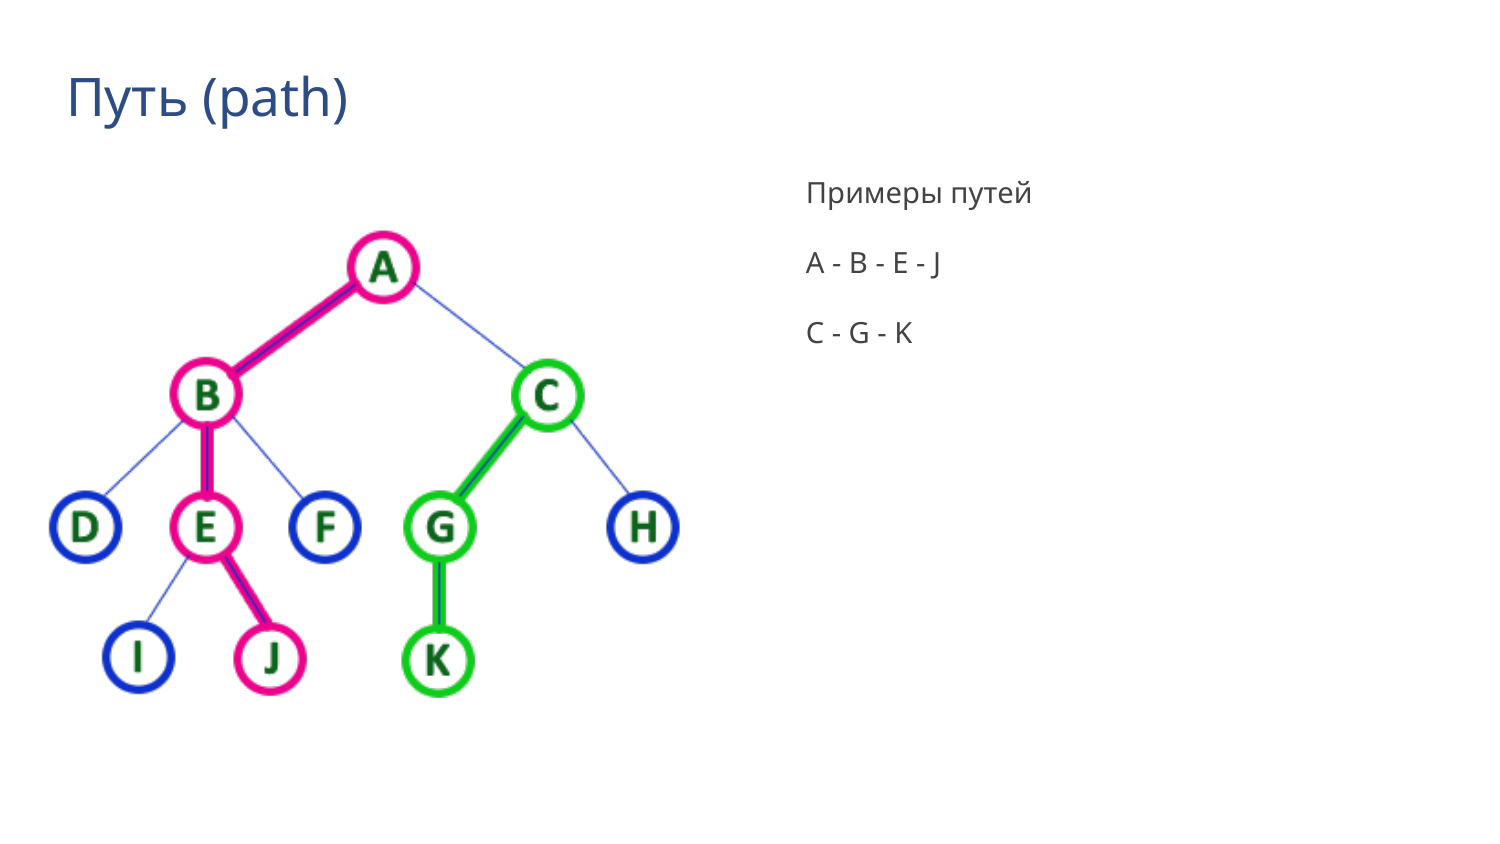

# Путь (path)
Примеры путей
A - B - E - J
C - G - K